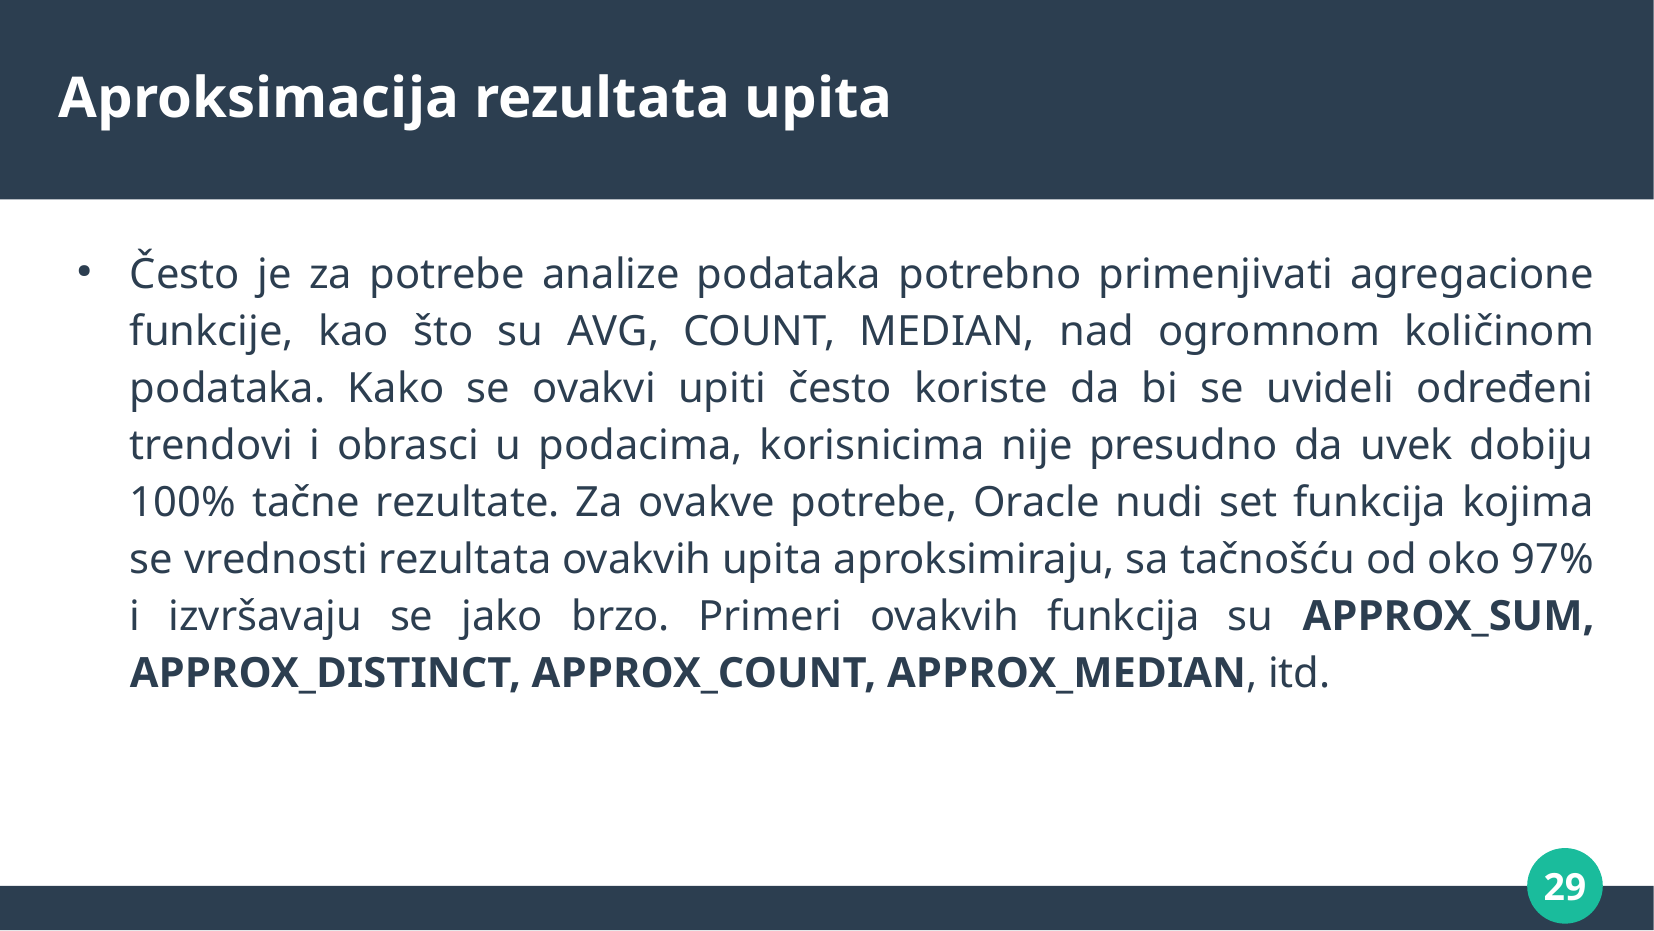

# Aproksimacija rezultata upita
Često je za potrebe analize podataka potrebno primenjivati agregacione funkcije, kao što su AVG, COUNT, MEDIAN, nad ogromnom količinom podataka. Kako se ovakvi upiti često koriste da bi se uvideli određeni trendovi i obrasci u podacima, korisnicima nije presudno da uvek dobiju 100% tačne rezultate. Za ovakve potrebe, Oracle nudi set funkcija kojima se vrednosti rezultata ovakvih upita aproksimiraju, sa tačnošću od oko 97% i izvršavaju se jako brzo. Primeri ovakvih funkcija su APPROX_SUM, APPROX_DISTINCT, APPROX_COUNT, APPROX_MEDIAN, itd.